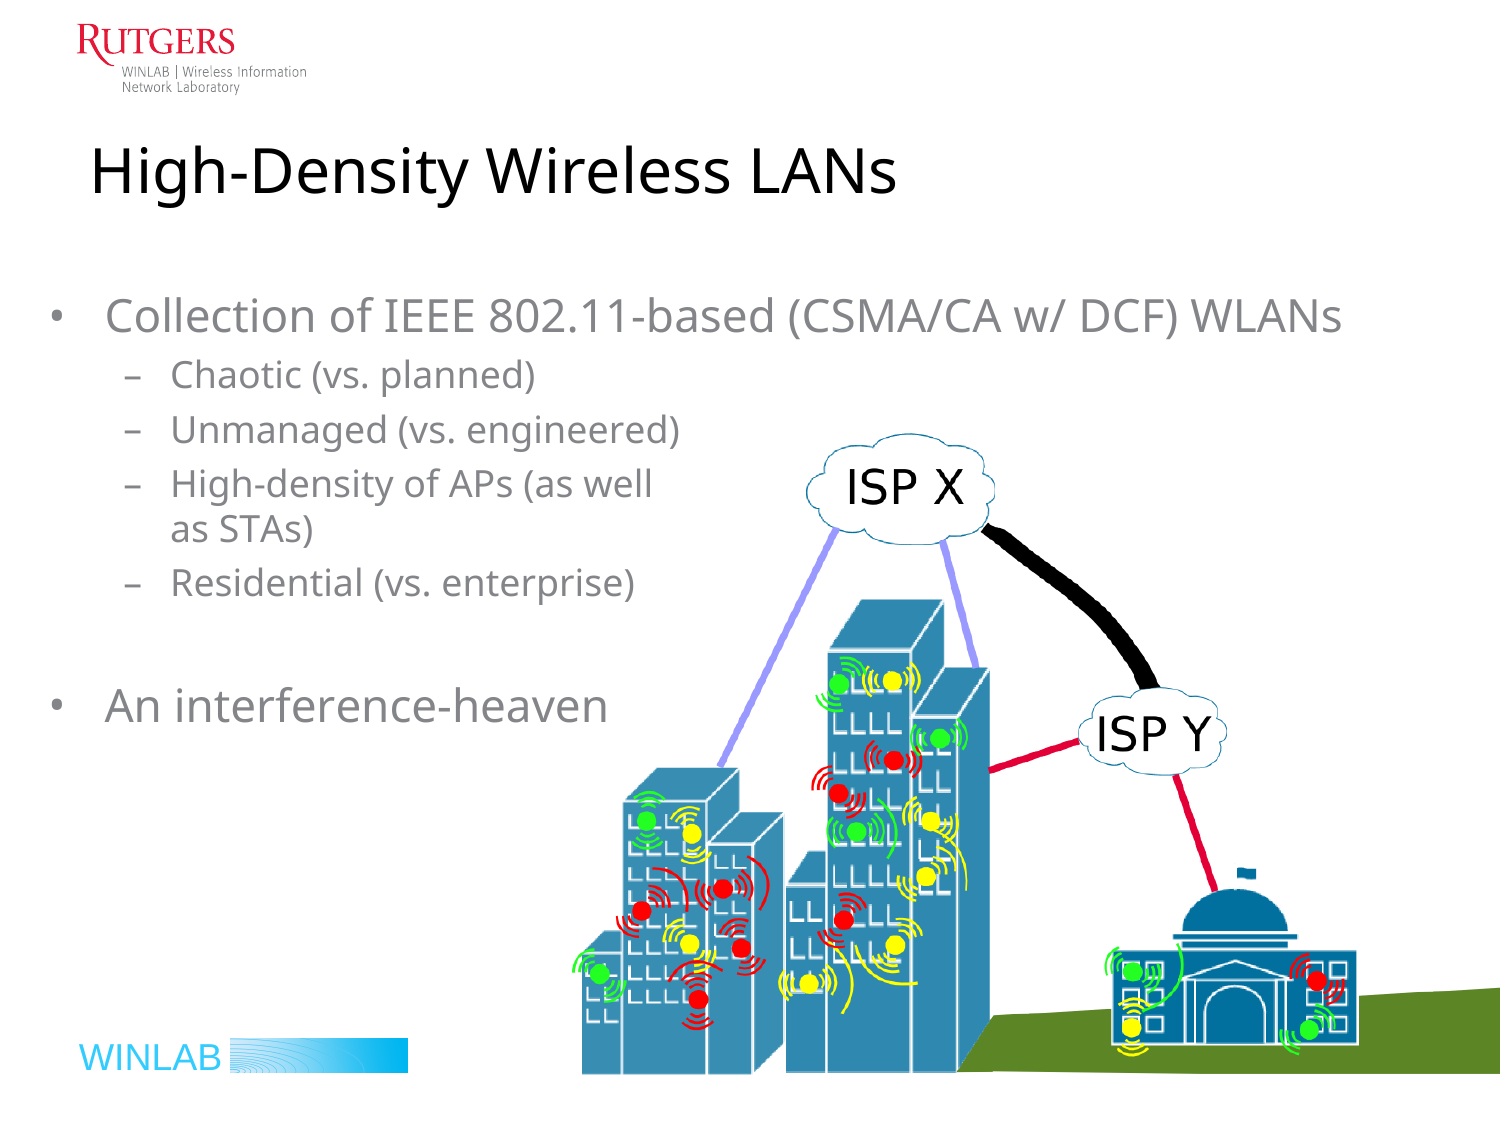

# High-Density Wireless LANs
Collection of IEEE 802.11-based (CSMA/CA w/ DCF) WLANs
Chaotic (vs. planned)
Unmanaged (vs. engineered)
High-density of APs (as well
as STAs)
Residential (vs. enterprise)
An interference-heaven
3